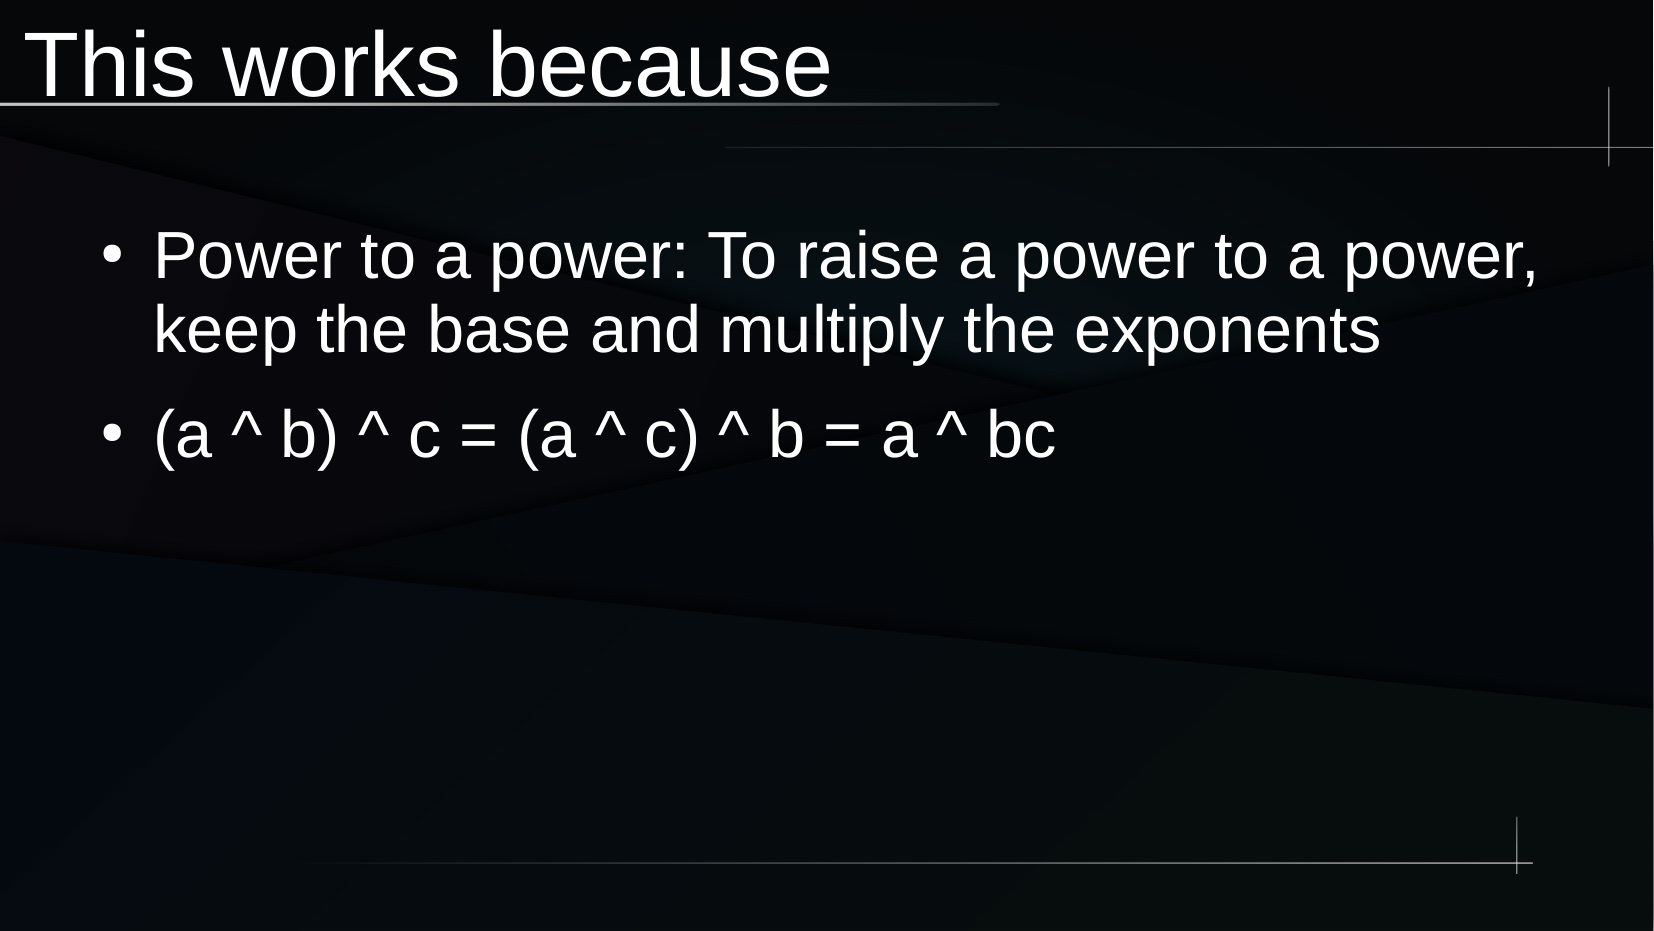

# This works because
Power to a power: To raise a power to a power, keep the base and multiply the exponents
(a ^ b) ^ c = (a ^ c) ^ b = a ^ bc